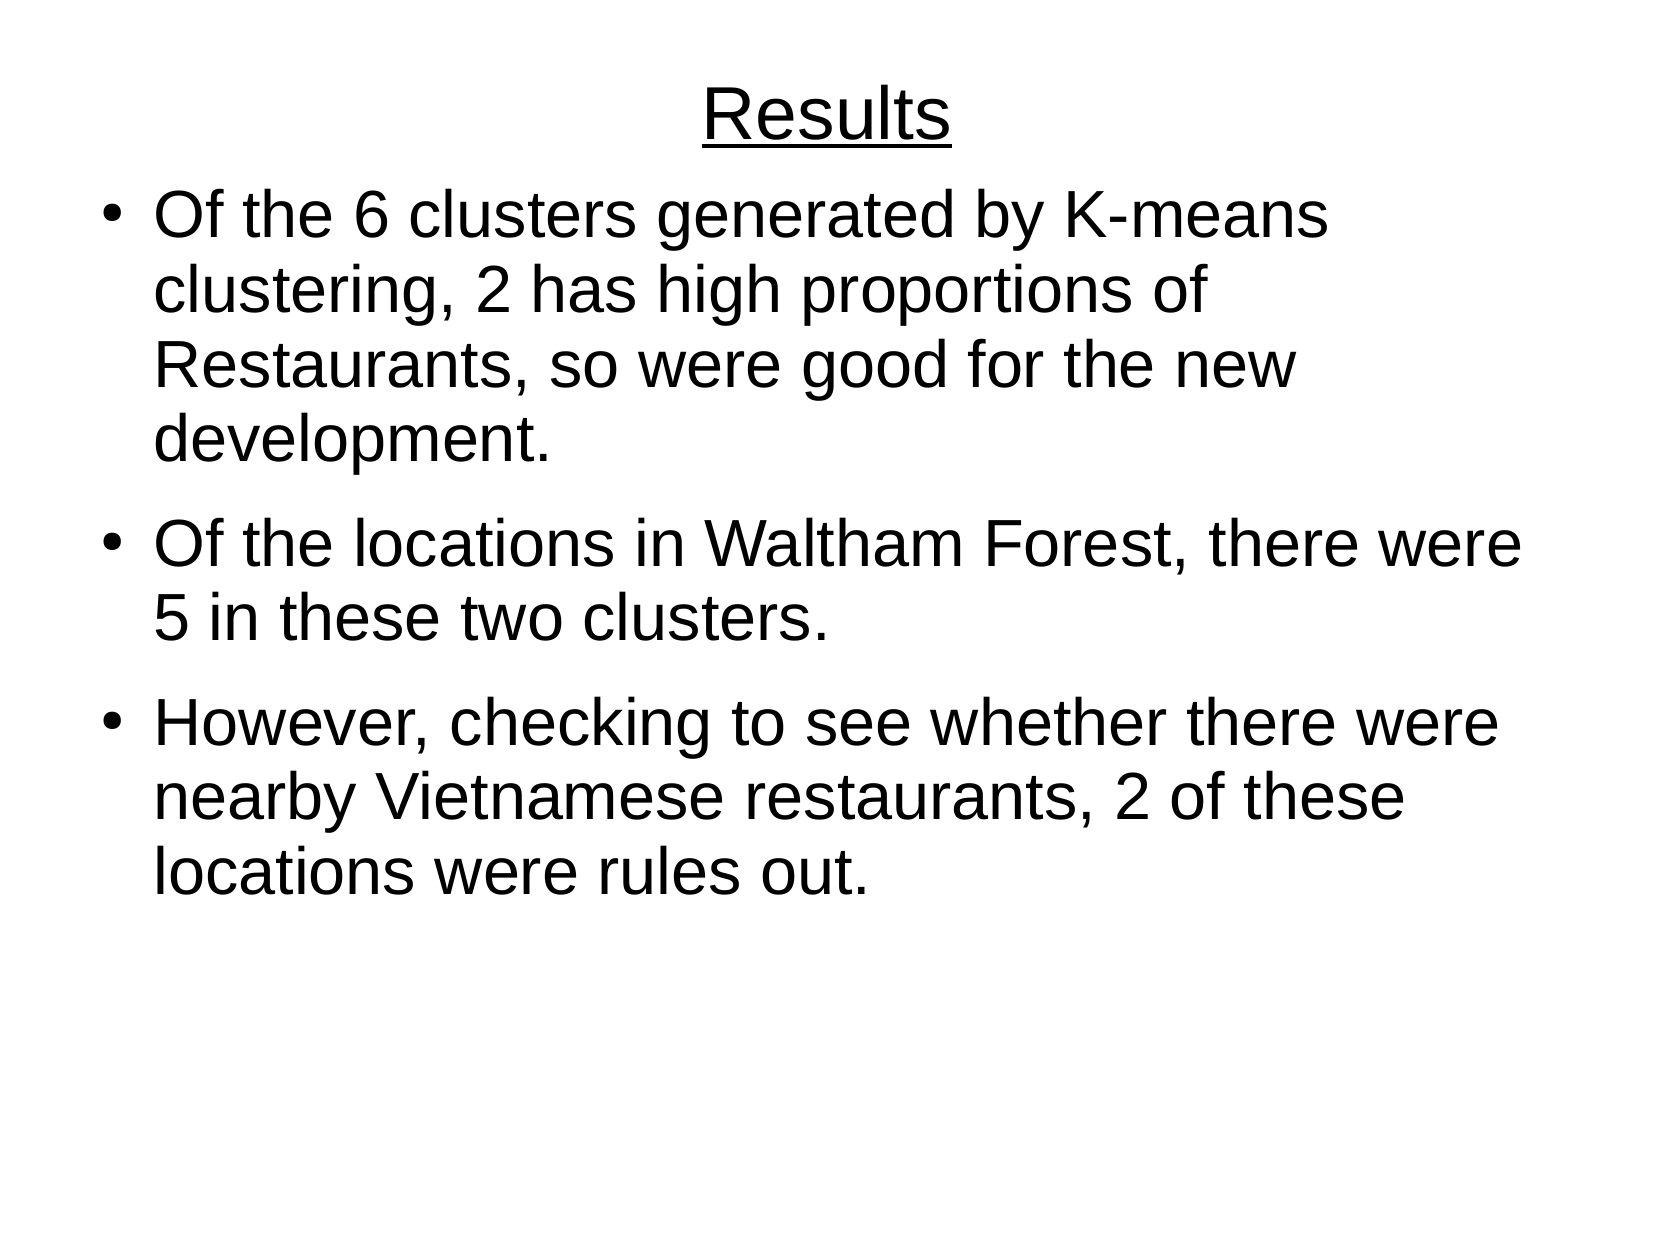

# Results
Of the 6 clusters generated by K-means clustering, 2 has high proportions of Restaurants, so were good for the new development.
Of the locations in Waltham Forest, there were 5 in these two clusters.
However, checking to see whether there were nearby Vietnamese restaurants, 2 of these locations were rules out.